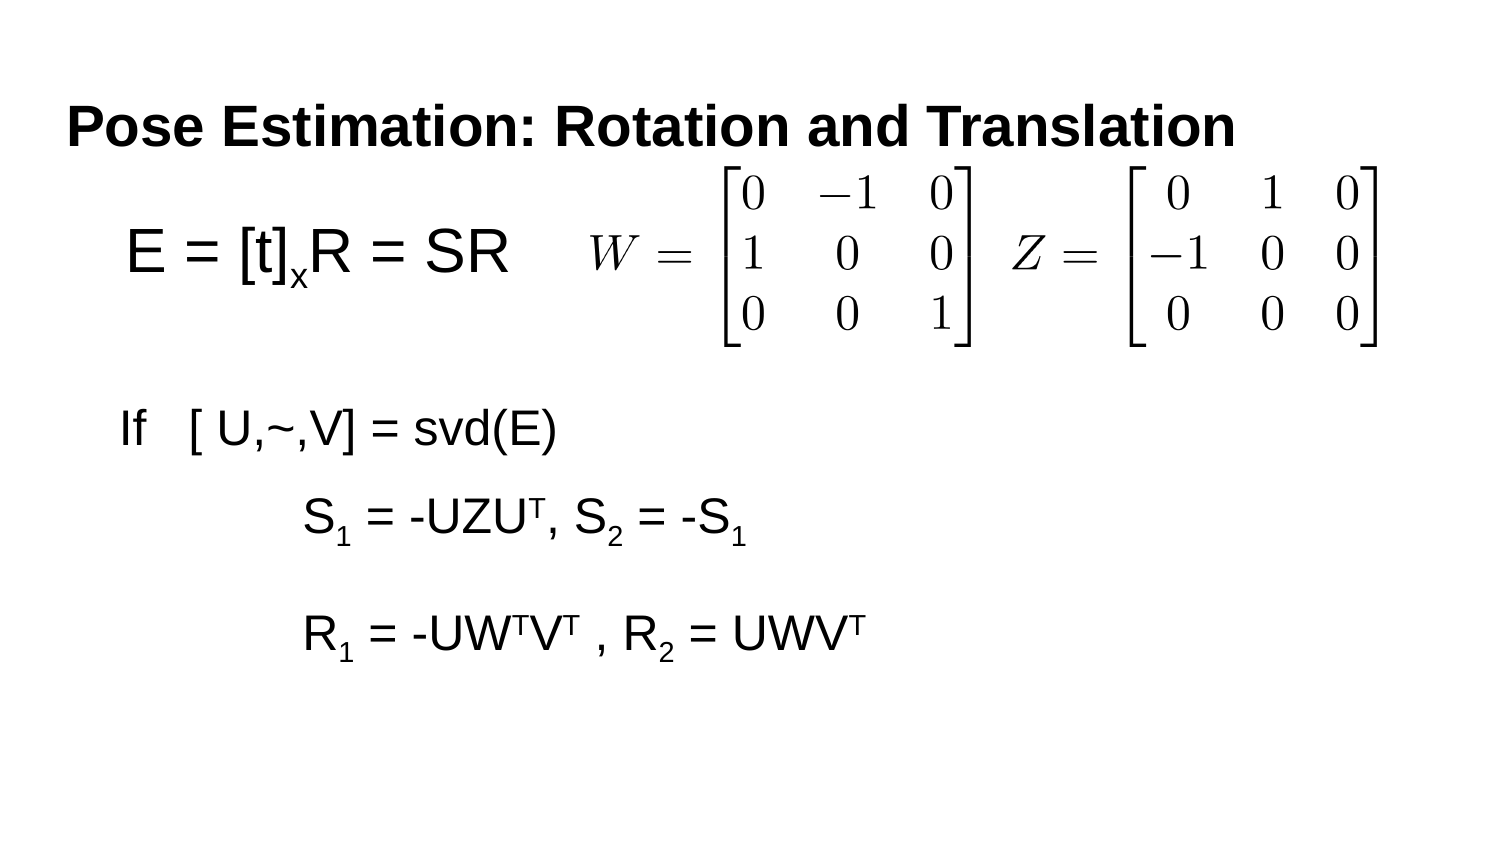

# Pose Estimation: Rotation and Translation
E = [t]xR = SR
If [ U,~,V] = svd(E)
S1 = -UZUT, S2 = -S1
R1 = -UWTVT , R2 = UWVT